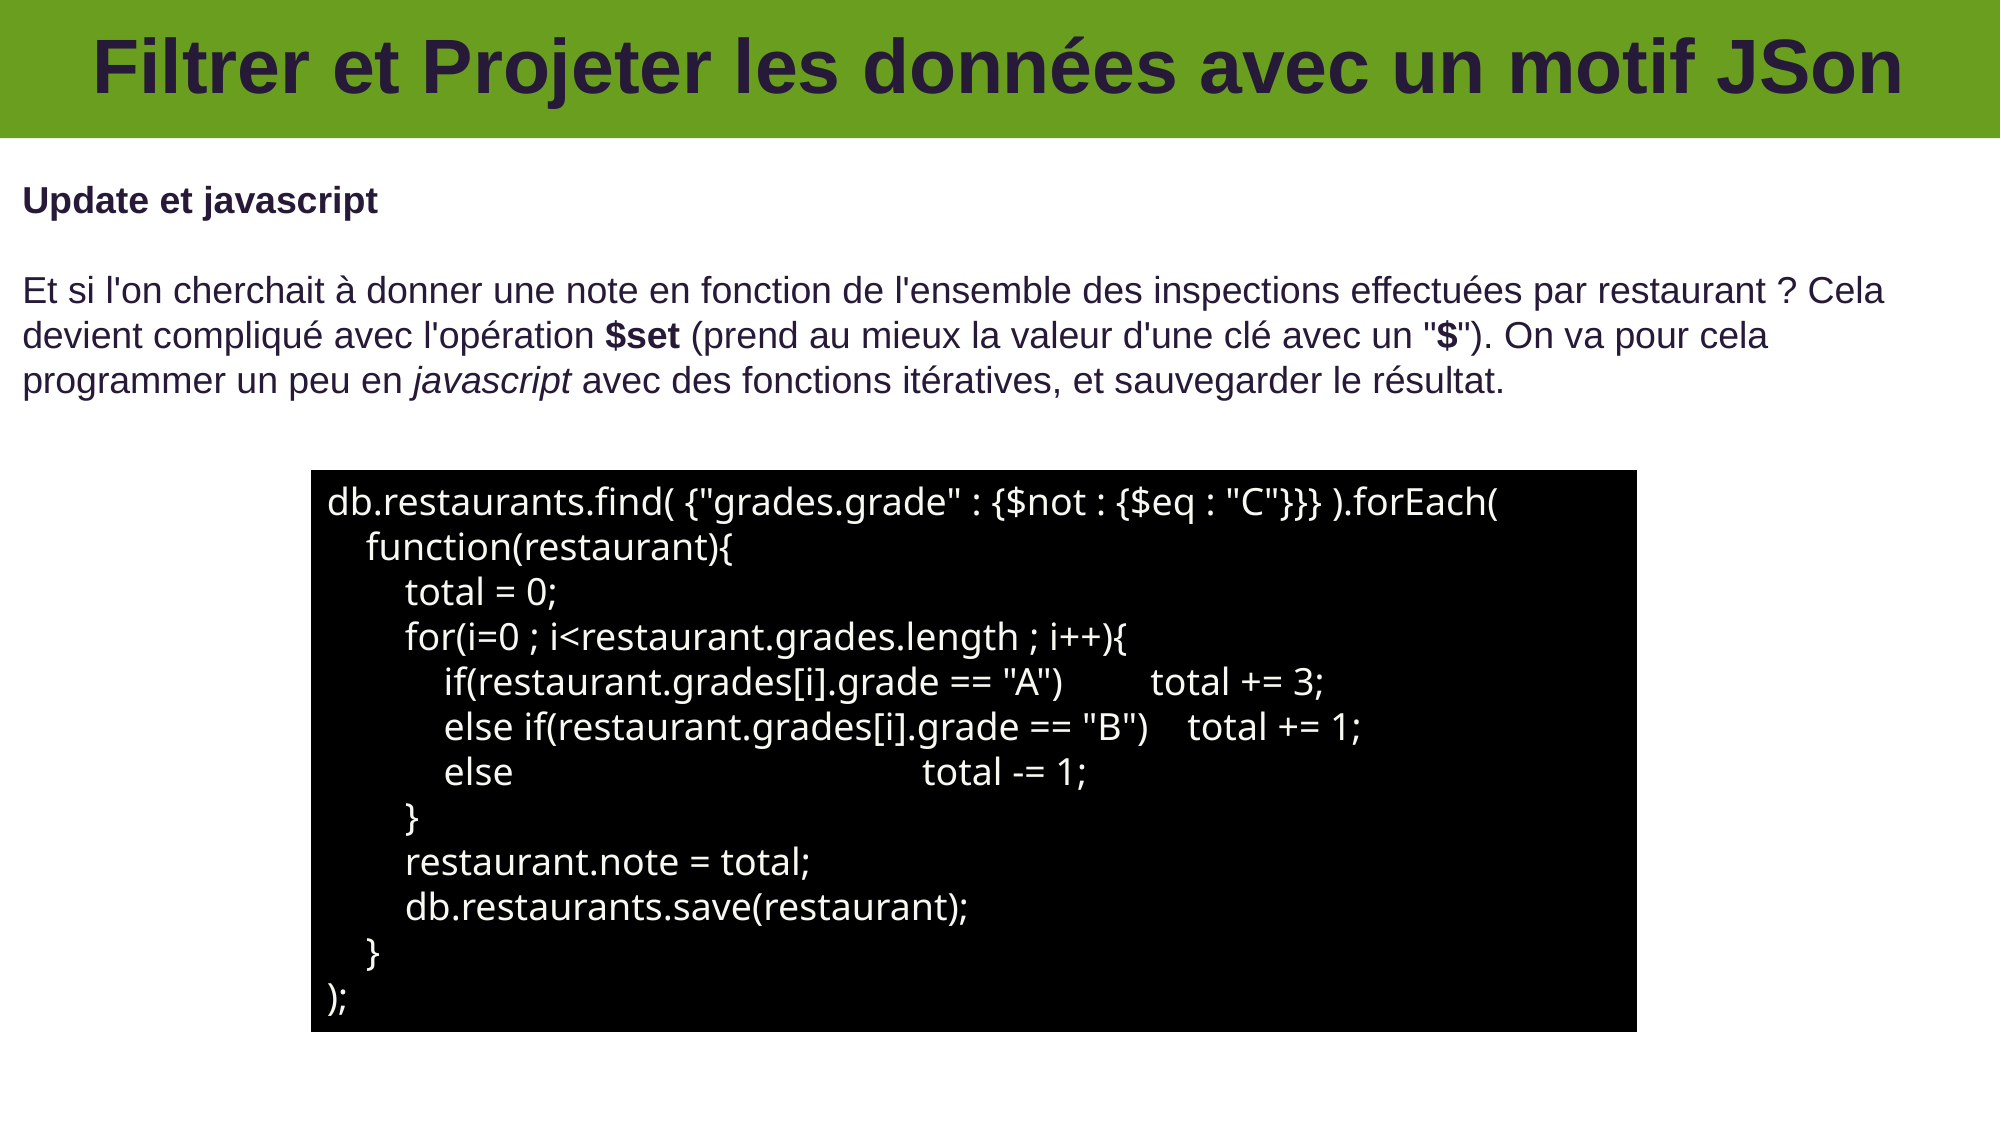

Filtrer et Projeter les données avec un motif JSon
Update et javascript
Et si l'on cherchait à donner une note en fonction de l'ensemble des inspections effectuées par restaurant ? Cela devient compliqué avec l'opération $set (prend au mieux la valeur d'une clé avec un "$"). On va pour cela programmer un peu en javascript avec des fonctions itératives, et sauvegarder le résultat.
db.restaurants.find( {"grades.grade" : {$not : {$eq : "C"}}} ).forEach(
 function(restaurant){
 total = 0;
 for(i=0 ; i<restaurant.grades.length ; i++){
 if(restaurant.grades[i].grade == "A") total += 3;
 else if(restaurant.grades[i].grade == "B") total += 1;
 else total -= 1;
 }
 restaurant.note = total;
 db.restaurants.save(restaurant);
 }
);